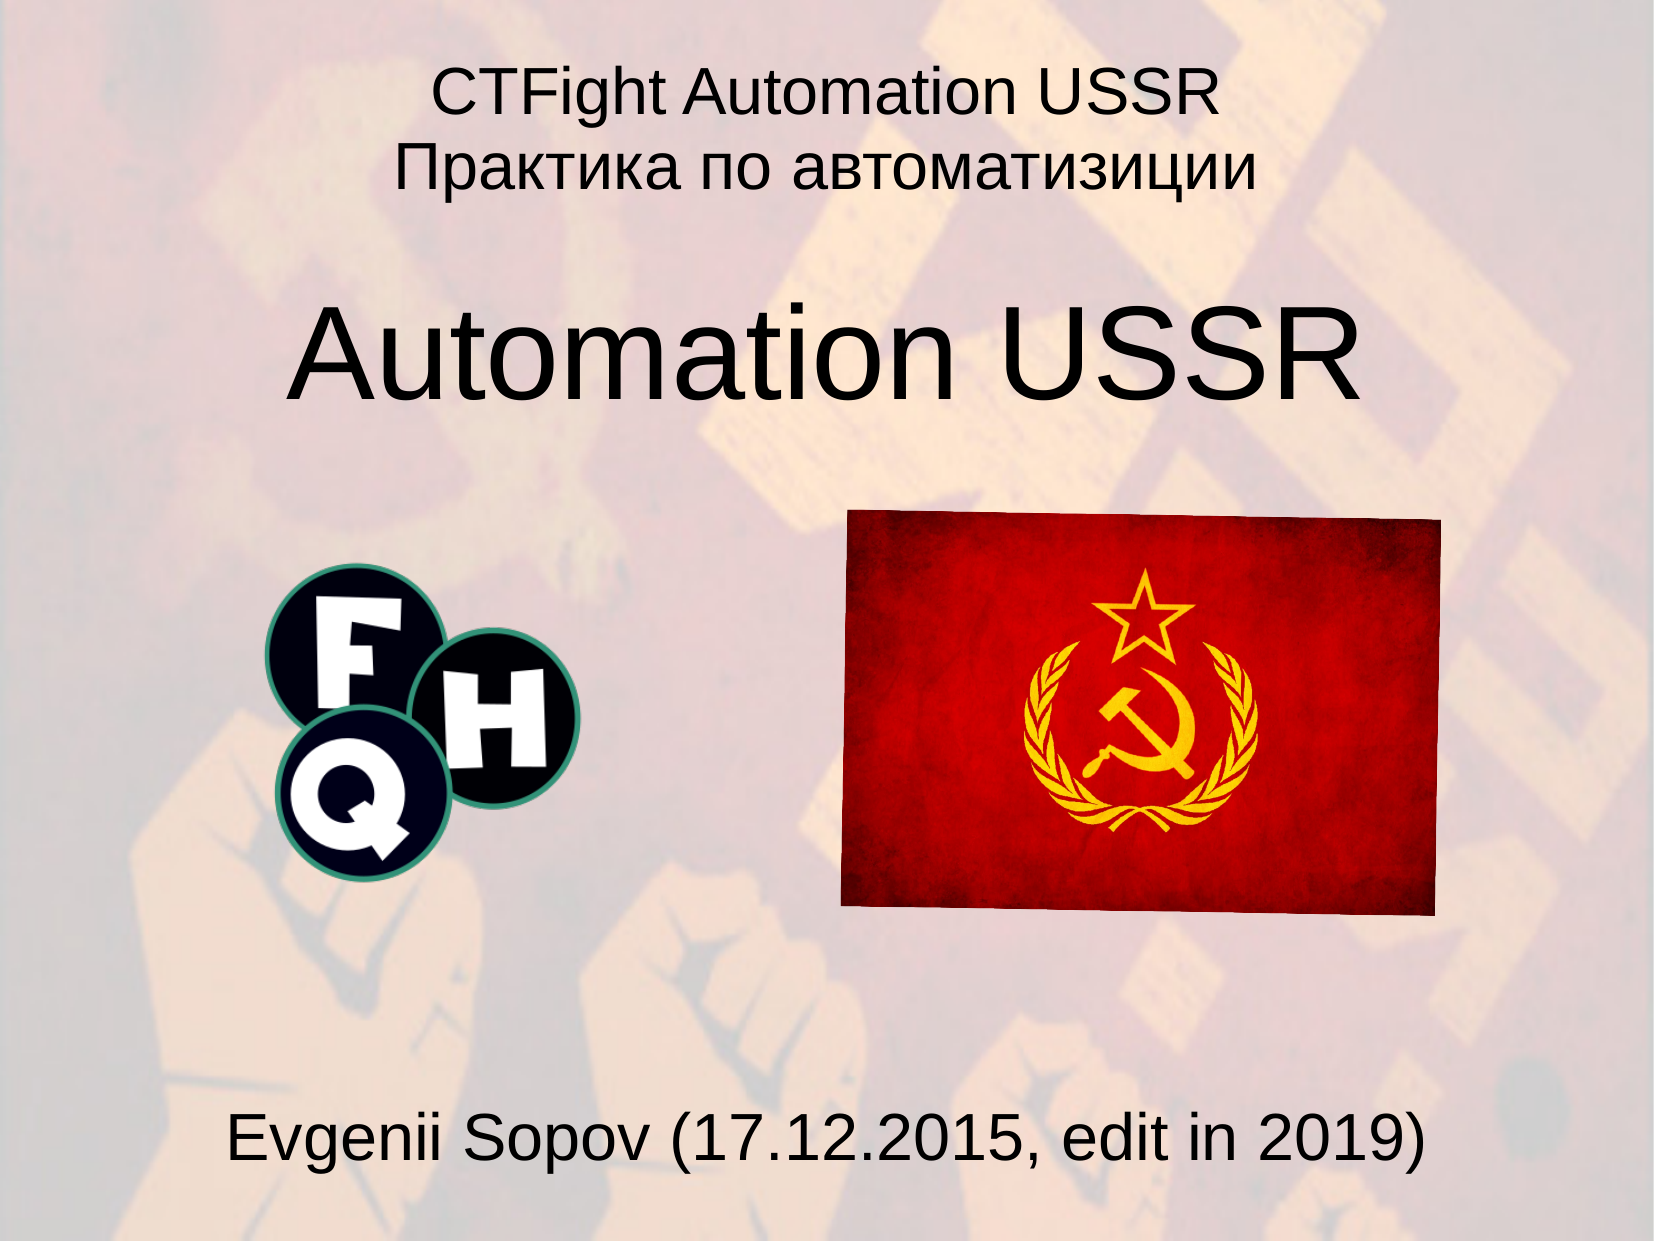

# CTFight Automation USSR
Практика по автоматизиции
Automation USSR
Evgenii Sopov (17.12.2015, edit in 2019)